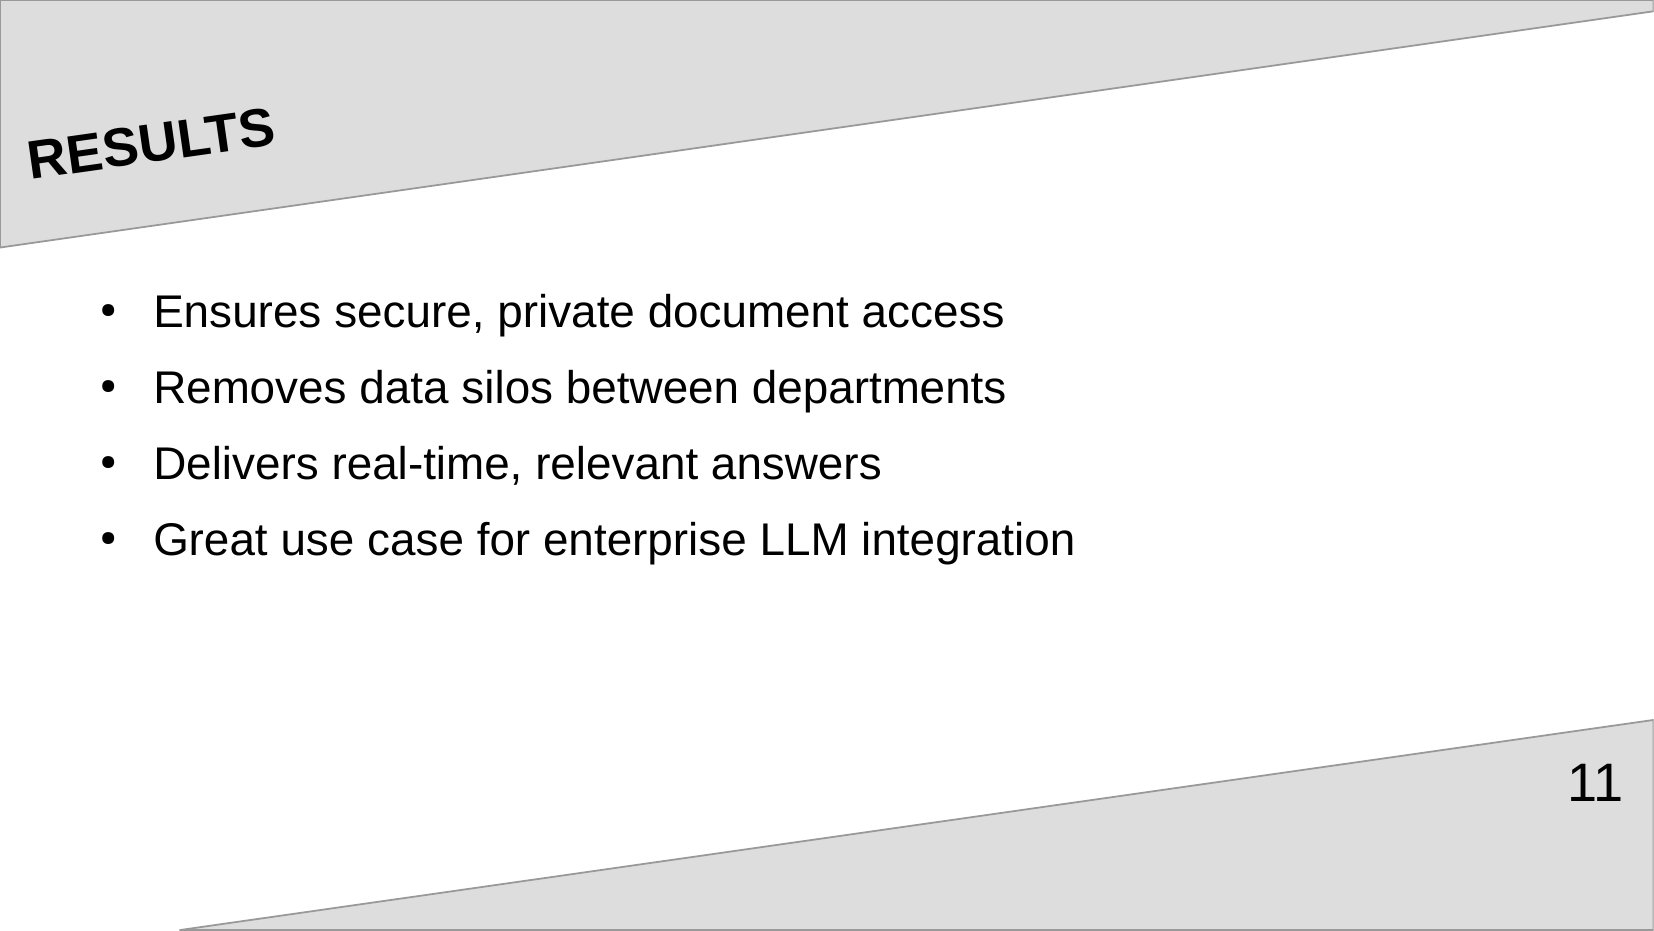

# RESULTS
Ensures secure, private document access
Removes data silos between departments
Delivers real-time, relevant answers
Great use case for enterprise LLM integration
11